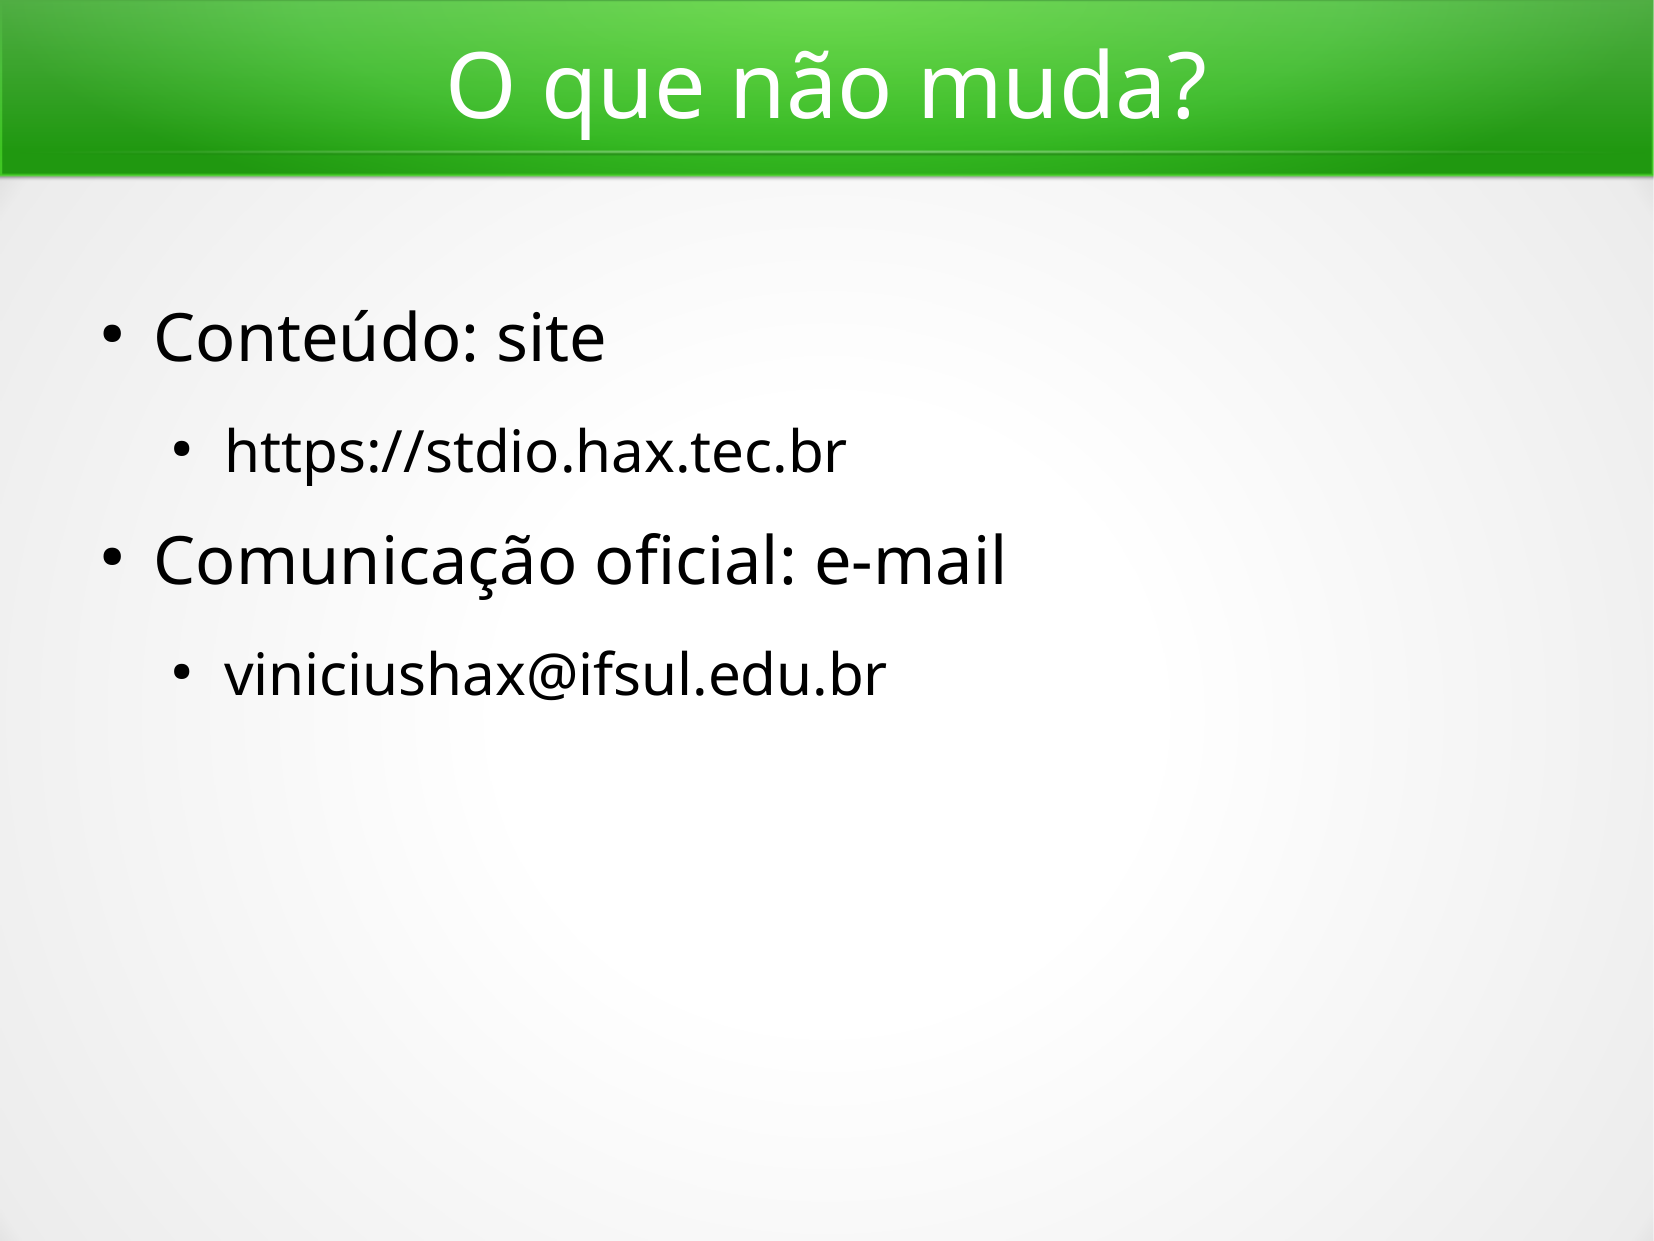

# O que não muda?
Conteúdo: site
https://stdio.hax.tec.br
Comunicação oficial: e-mail
viniciushax@ifsul.edu.br